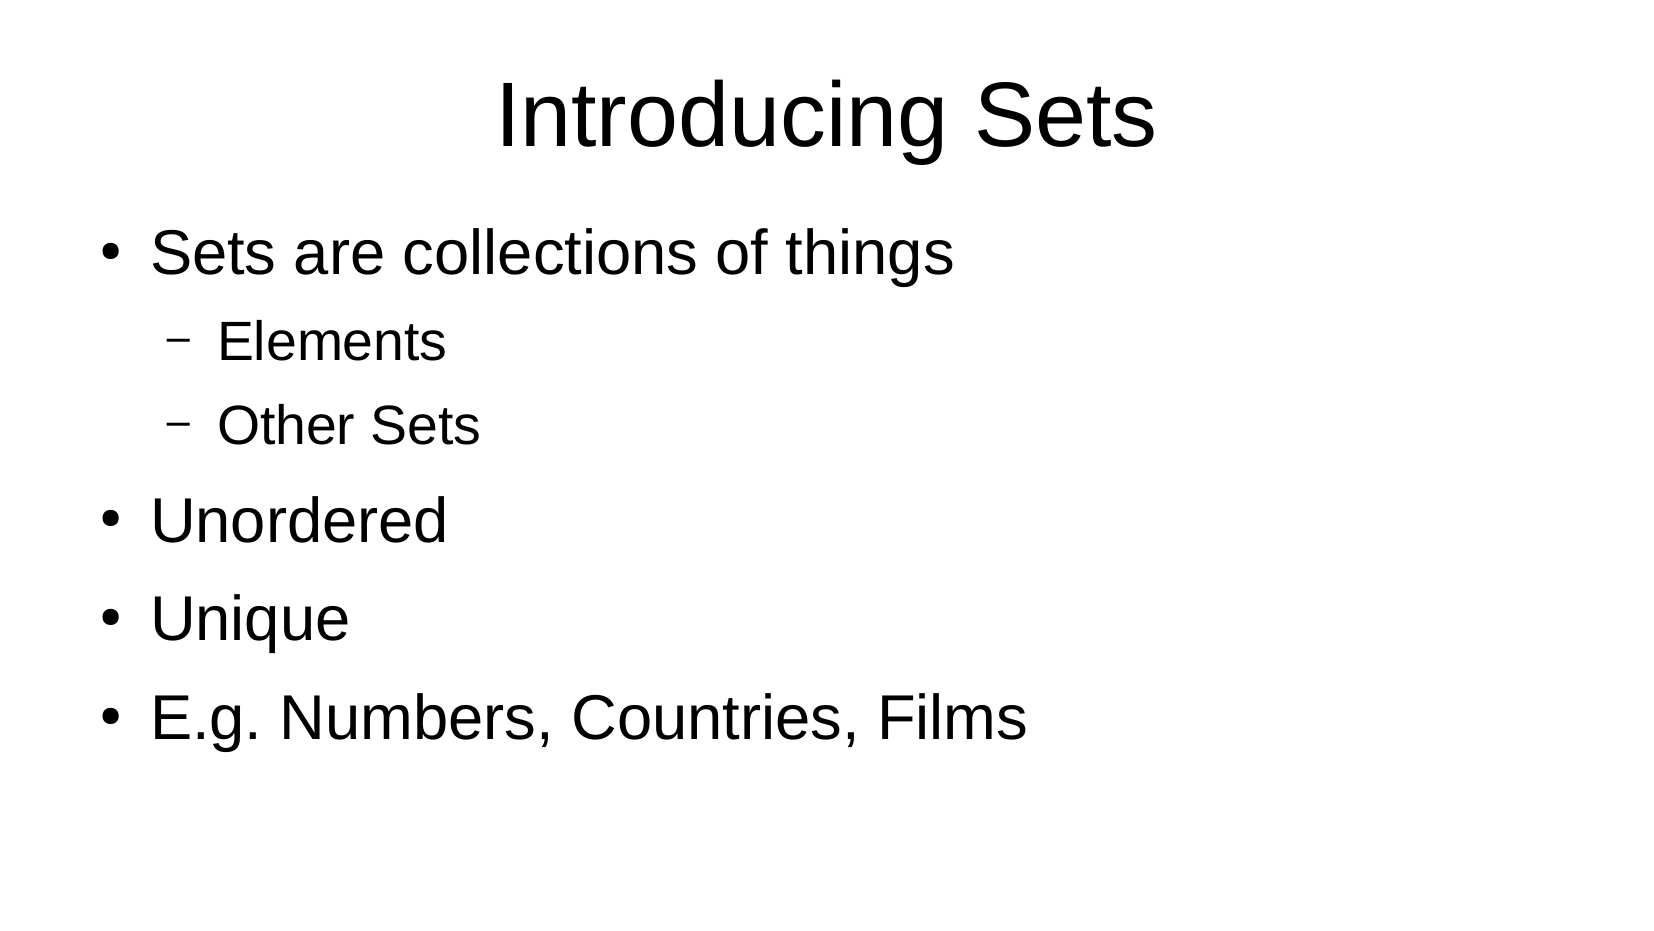

# Introducing Sets
Sets are collections of things
Elements
Other Sets
Unordered
Unique
E.g. Numbers, Countries, Films